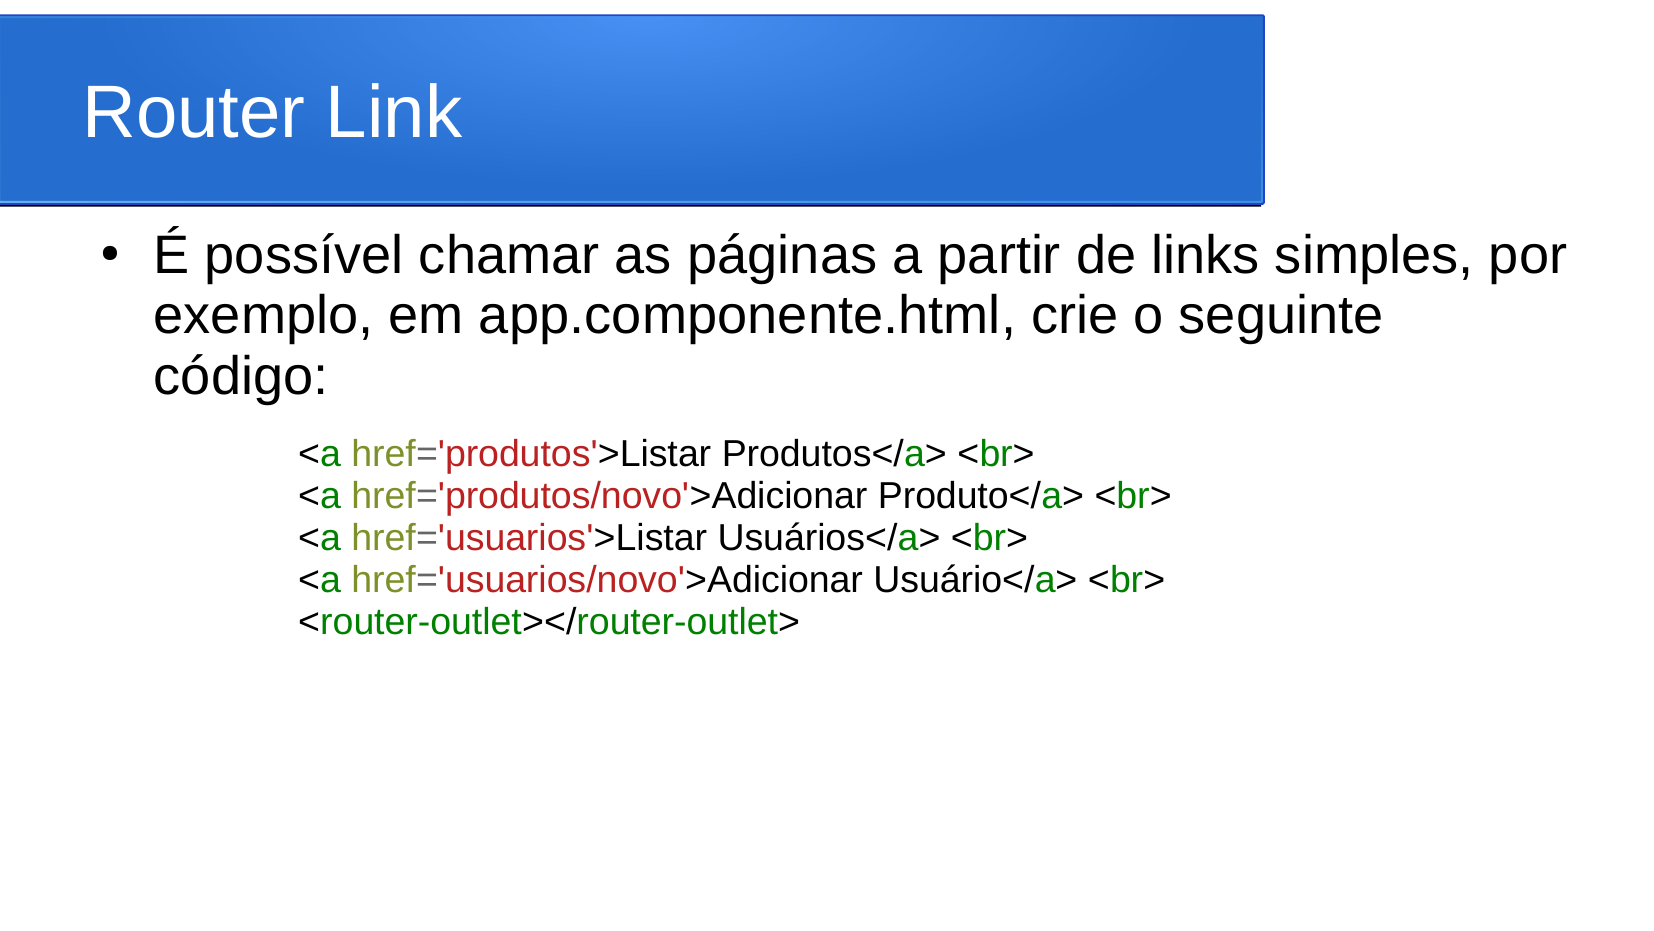

# Router Link
É possível chamar as páginas a partir de links simples, por exemplo, em app.componente.html, crie o seguinte código:
<a href='produtos'>Listar Produtos</a> <br>
<a href='produtos/novo'>Adicionar Produto</a> <br>
<a href='usuarios'>Listar Usuários</a> <br>
<a href='usuarios/novo'>Adicionar Usuário</a> <br>
<router-outlet></router-outlet>